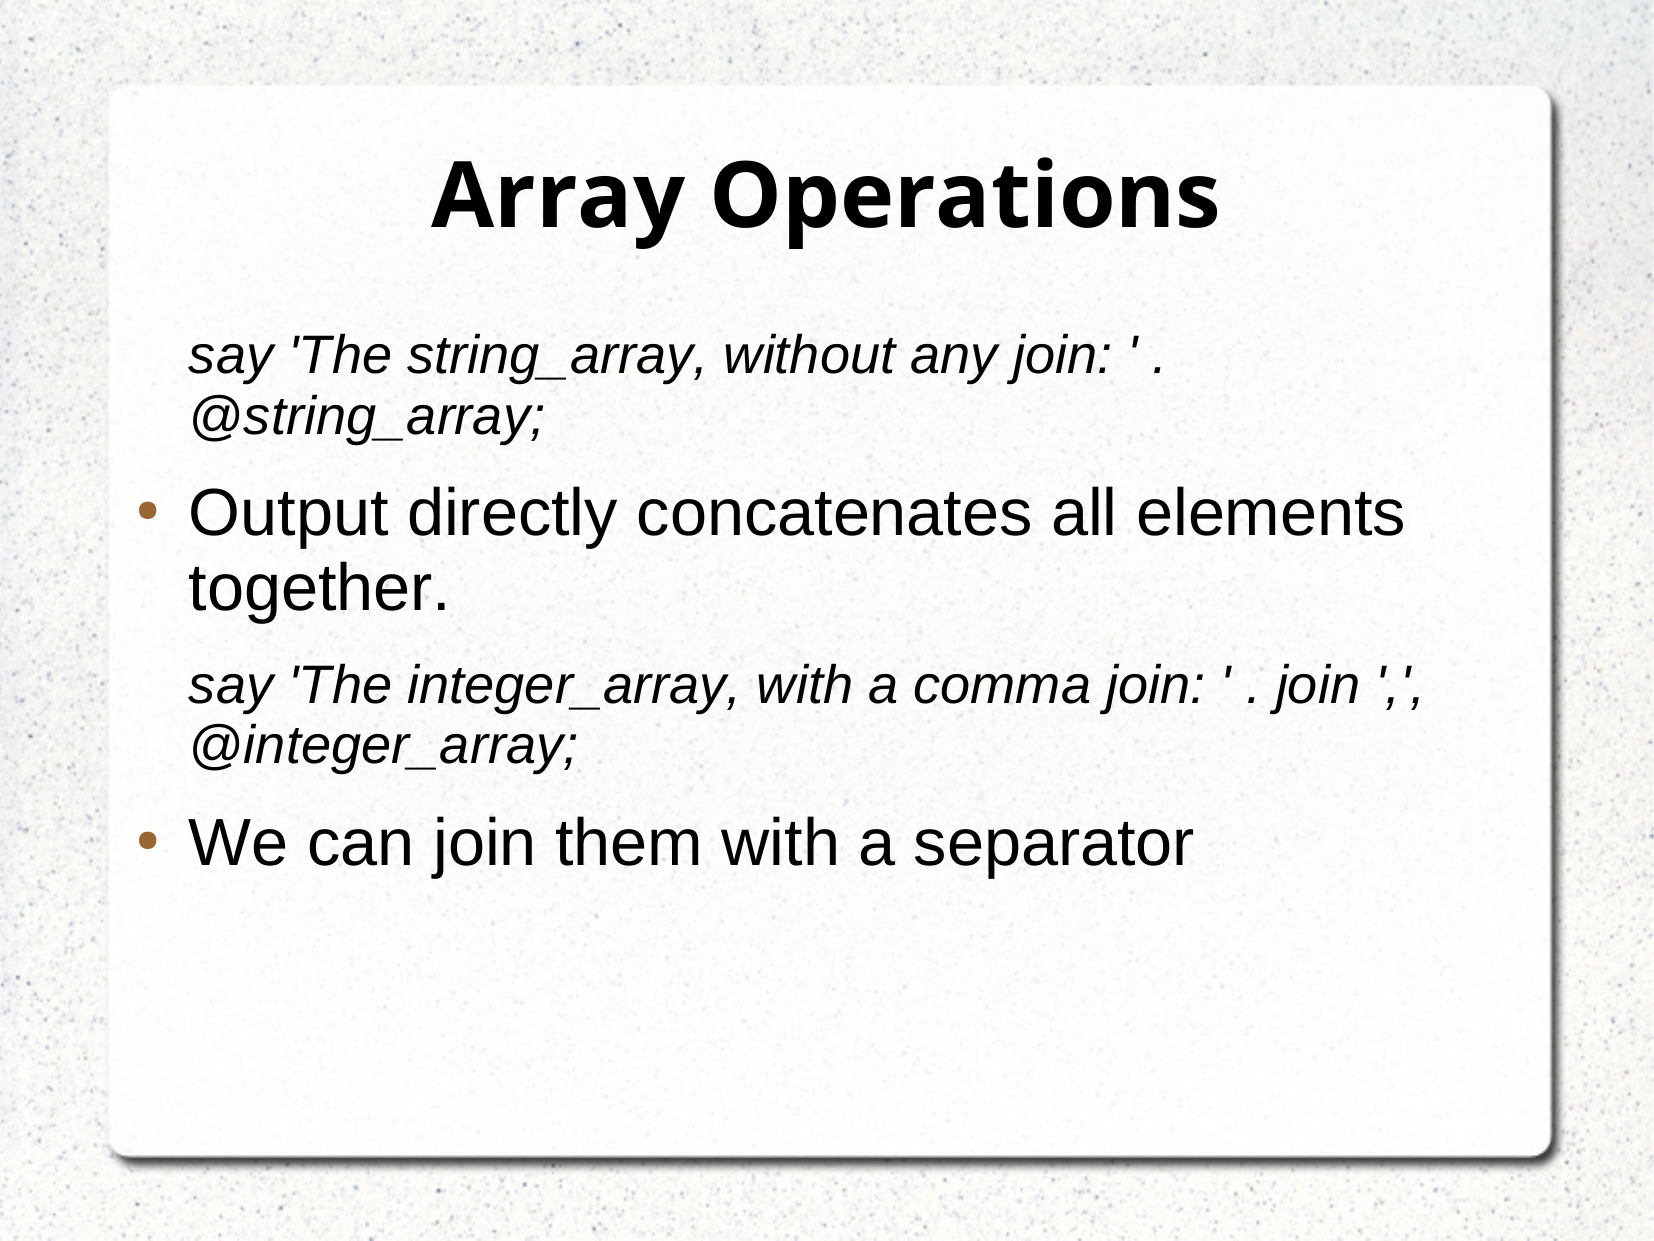

# Array Operations
say 'The string_array, without any join: ' . @string_array;
Output directly concatenates all elements together.
say 'The integer_array, with a comma join: ' . join ',', @integer_array;
We can join them with a separator